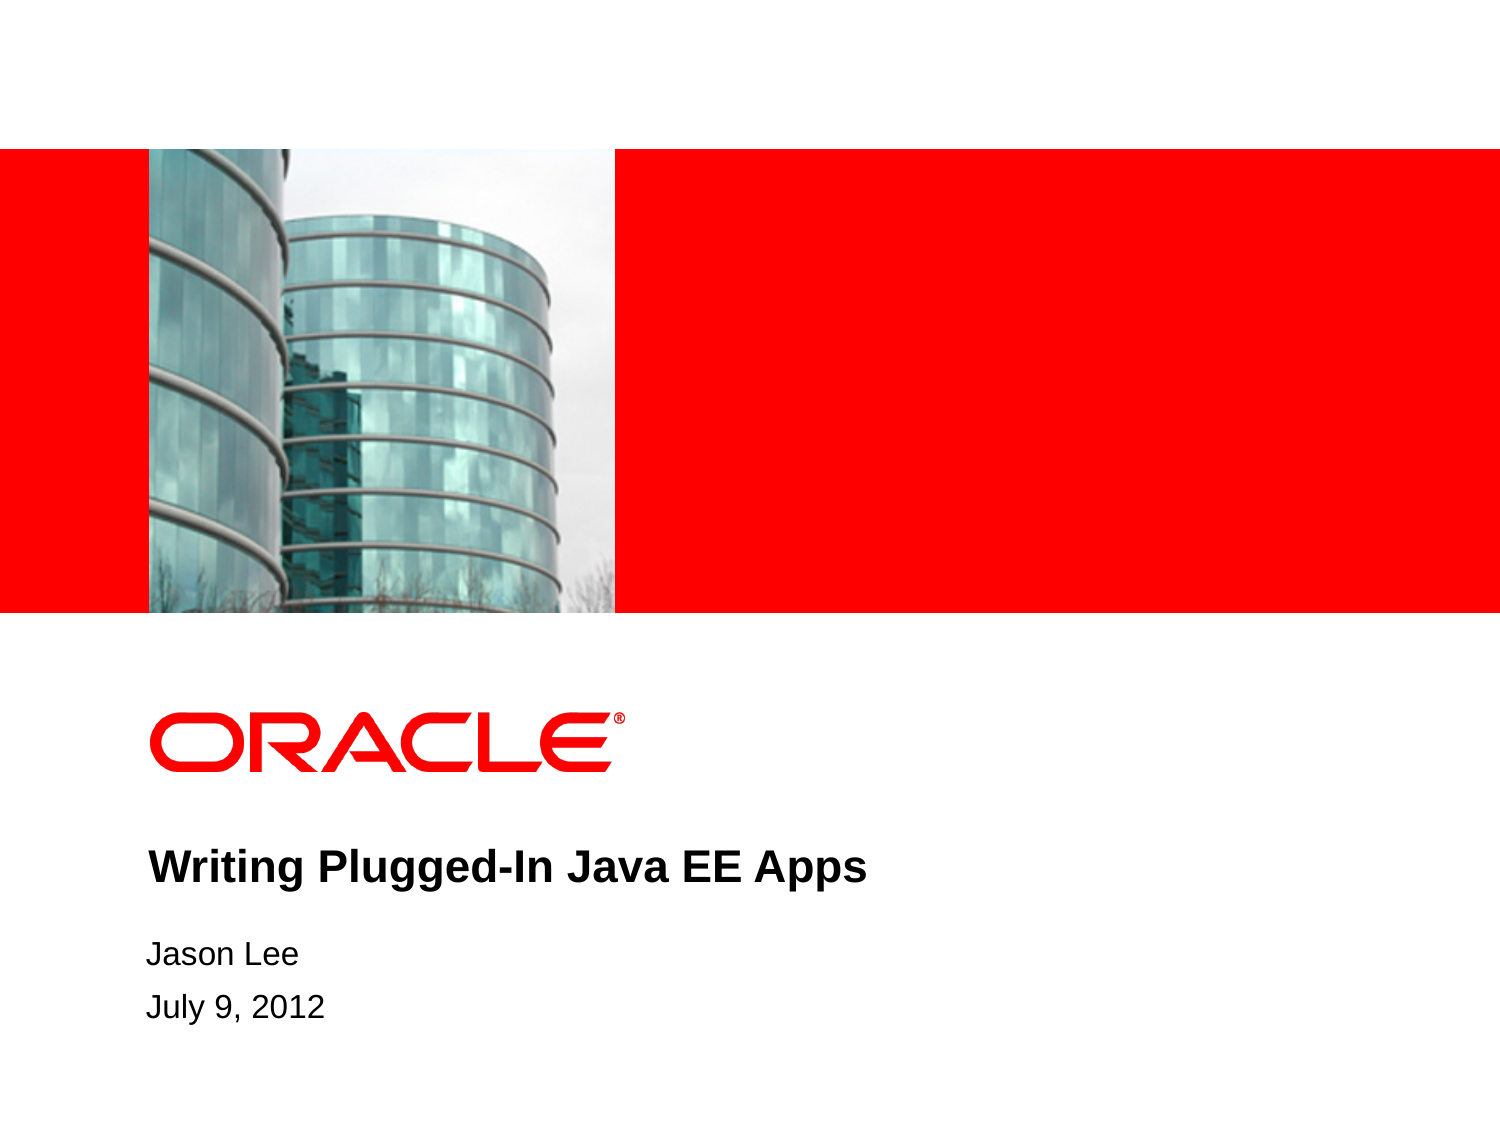

# Writing Plugged-In Java EE Apps
Jason Lee
July 9, 2012